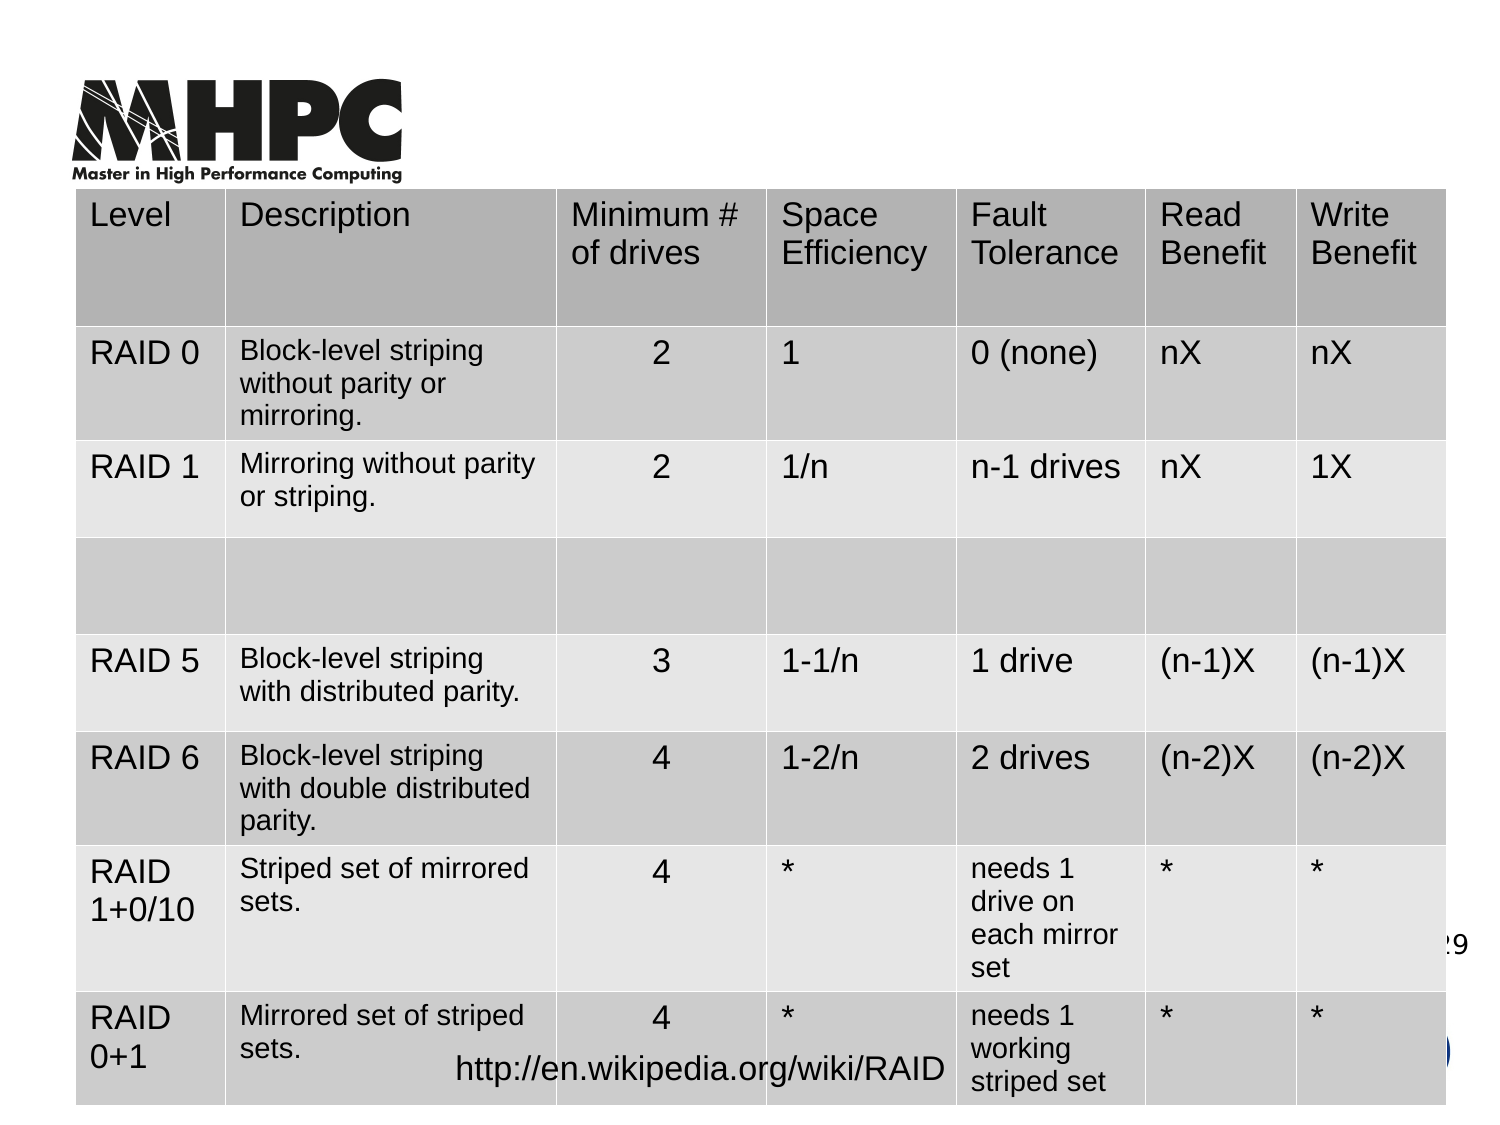

# RAID Parameters
| Level | Description | Minimum # of drives | Space Efficiency | Fault Tolerance | Read Benefit | Write Benefit |
| --- | --- | --- | --- | --- | --- | --- |
| RAID 0 | Block-level striping without parity or mirroring. | 2 | 1 | 0 (none) | nX | nX |
| RAID 1 | Mirroring without parity or striping. | 2 | 1/n | n-1 drives | nX | 1X |
| | | | | | | |
| RAID 5 | Block-level striping with distributed parity. | 3 | 1-1/n | 1 drive | (n-1)X | (n-1)X |
| RAID 6 | Block-level striping with double distributed parity. | 4 | 1-2/n | 2 drives | (n-2)X | (n-2)X |
| RAID 1+0/10 | Striped set of mirrored sets. | 4 | \* | needs 1 drive on each mirror set | \* | \* |
| RAID 0+1 | Mirrored set of striped sets. | 4 | \* | needs 1 working striped set | \* | \* |
29
http://en.wikipedia.org/wiki/RAID